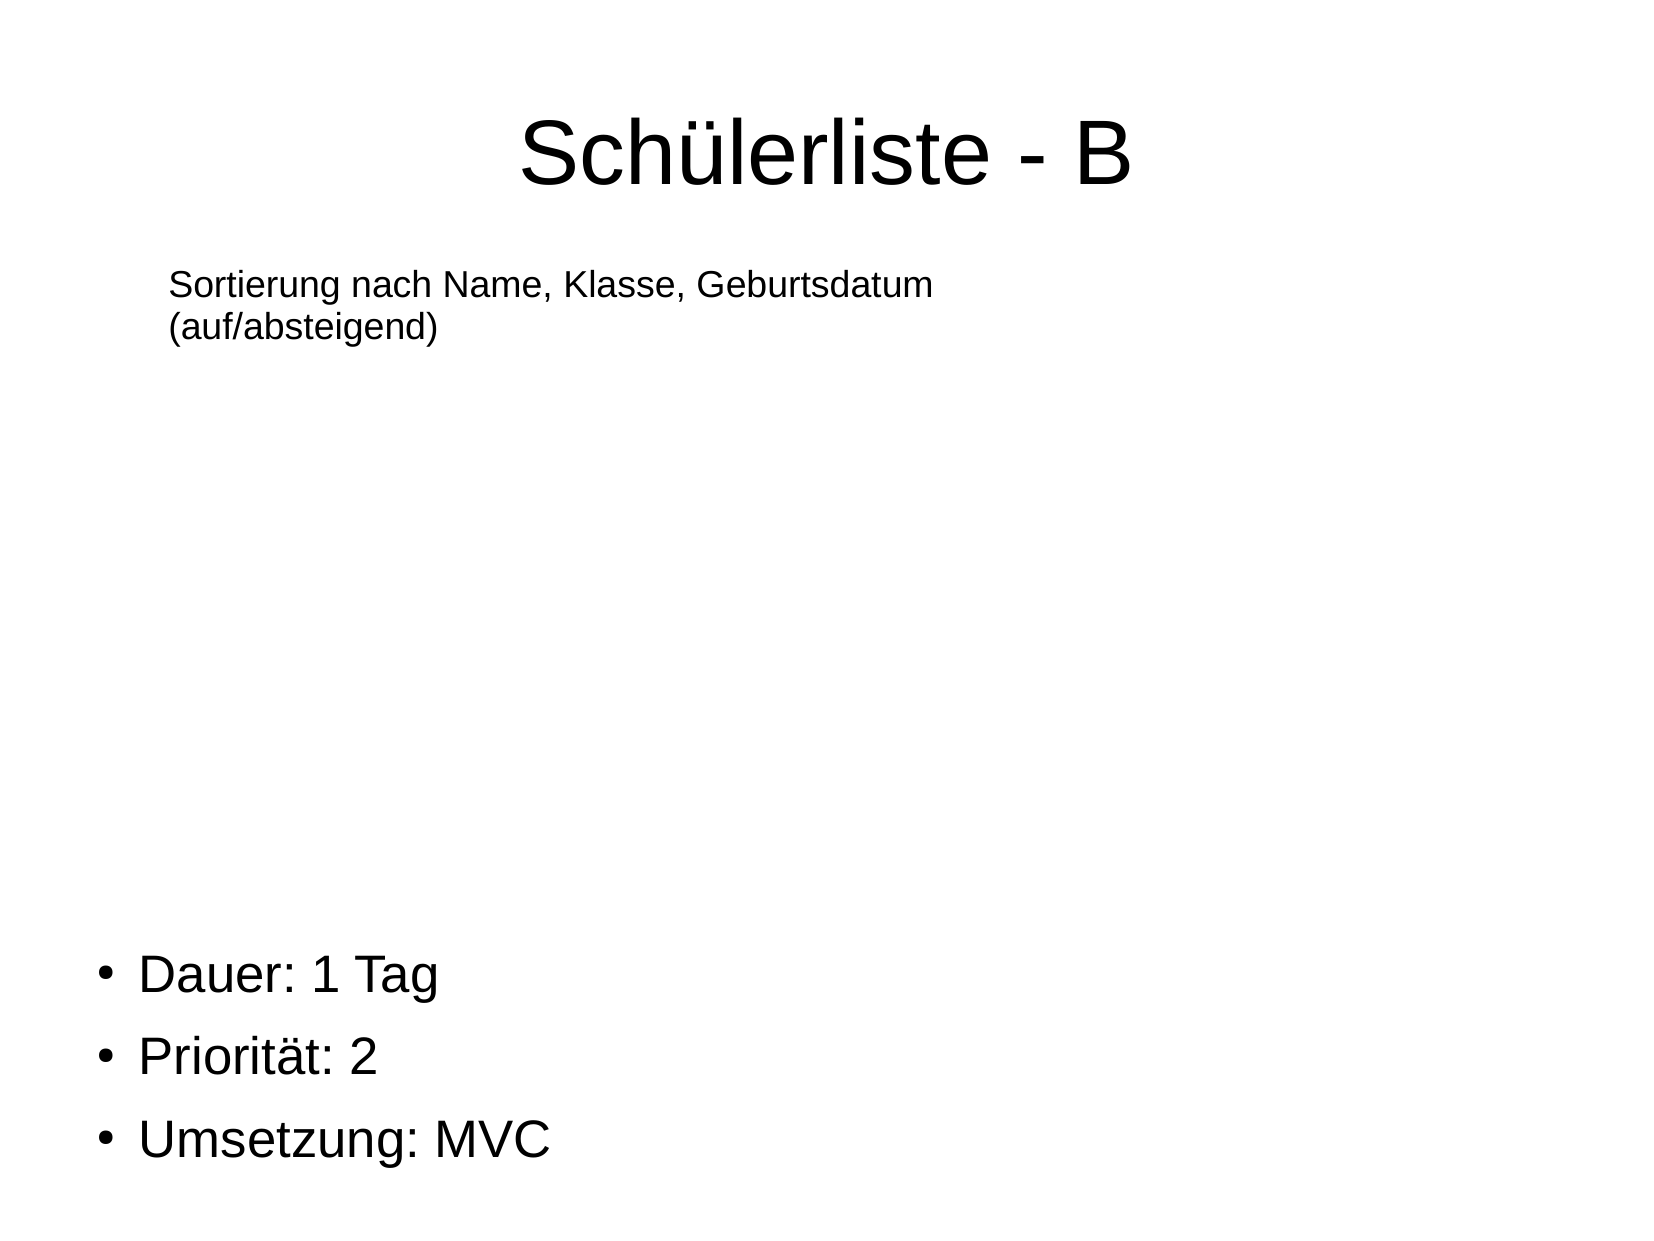

# Schülerliste - B
Sortierung nach Name, Klasse, Geburtsdatum (auf/absteigend)
Dauer: 1 Tag
Priorität: 2
Umsetzung: MVC